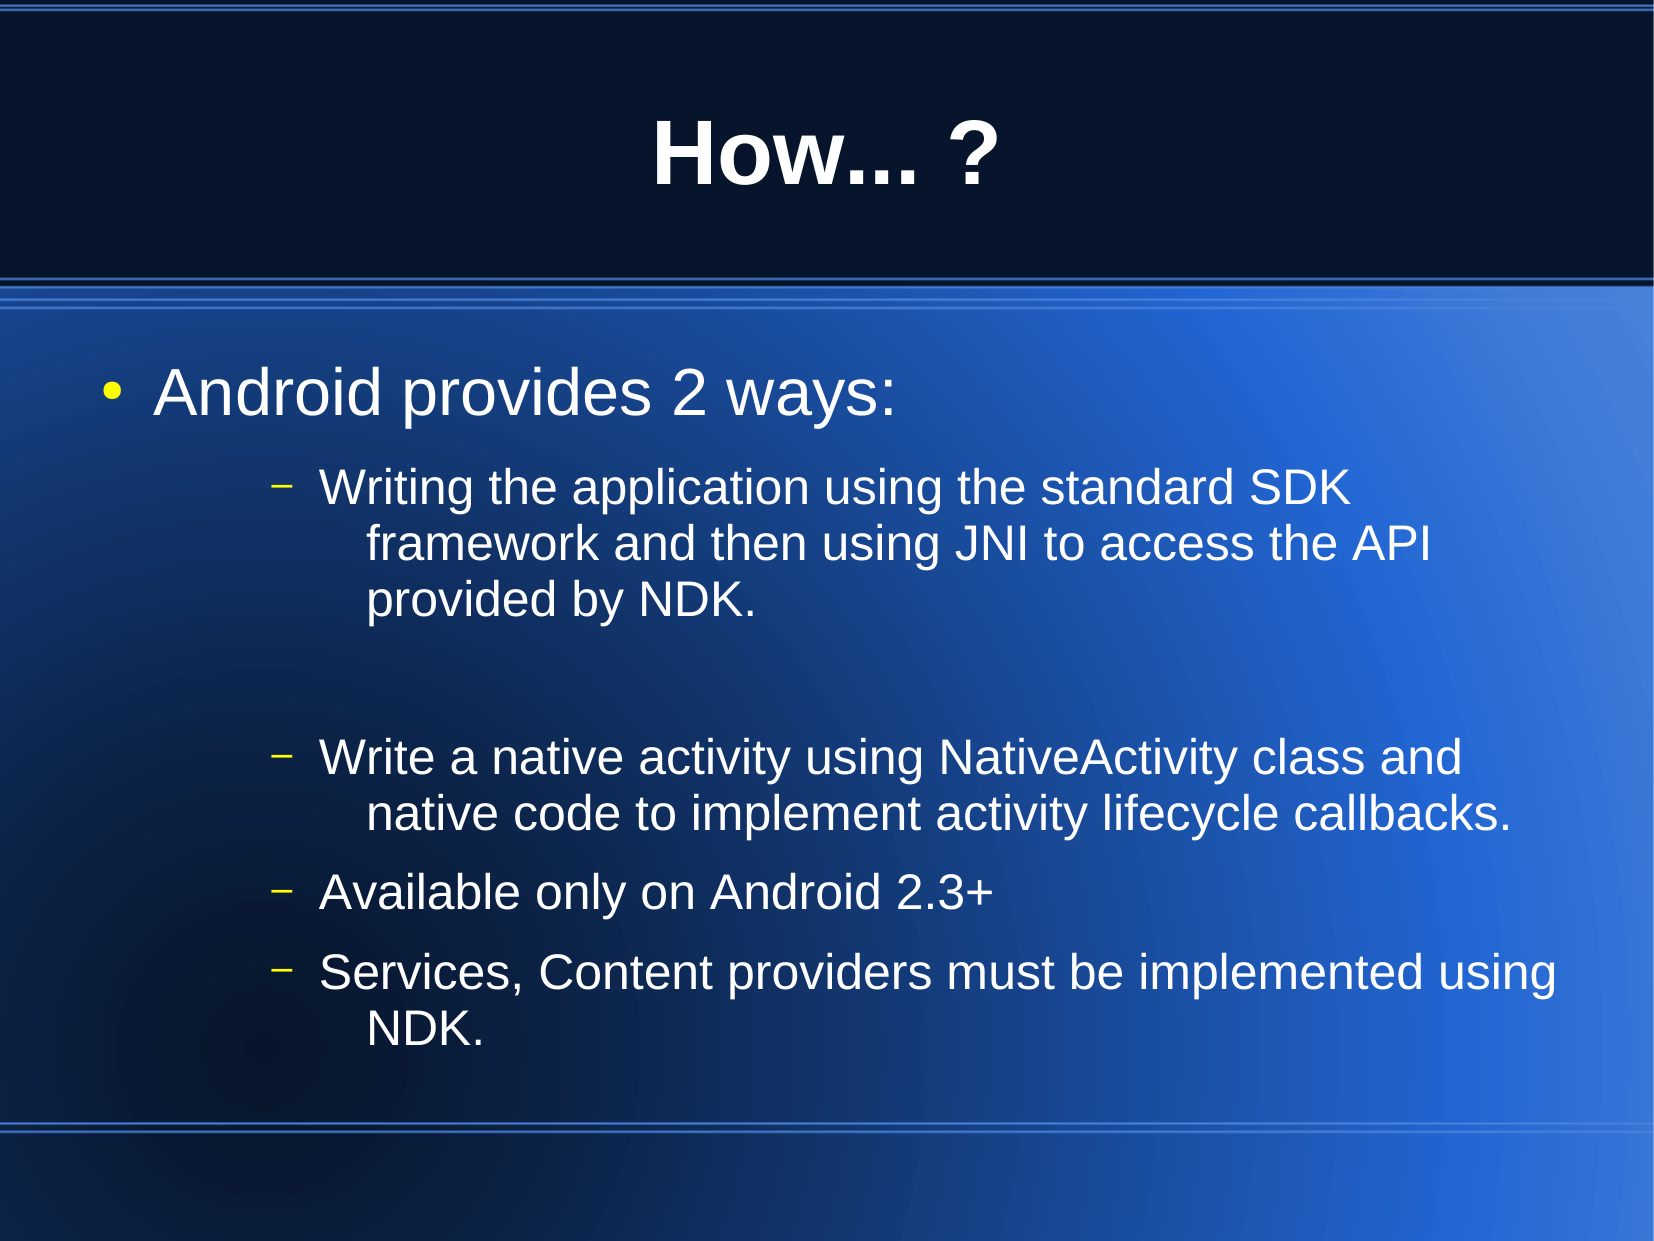

# How... ?
Android provides 2 ways:
Writing the application using the standard SDK framework and then using JNI to access the API provided by NDK.
Write a native activity using NativeActivity class and native code to implement activity lifecycle callbacks.
Available only on Android 2.3+
Services, Content providers must be implemented using NDK.